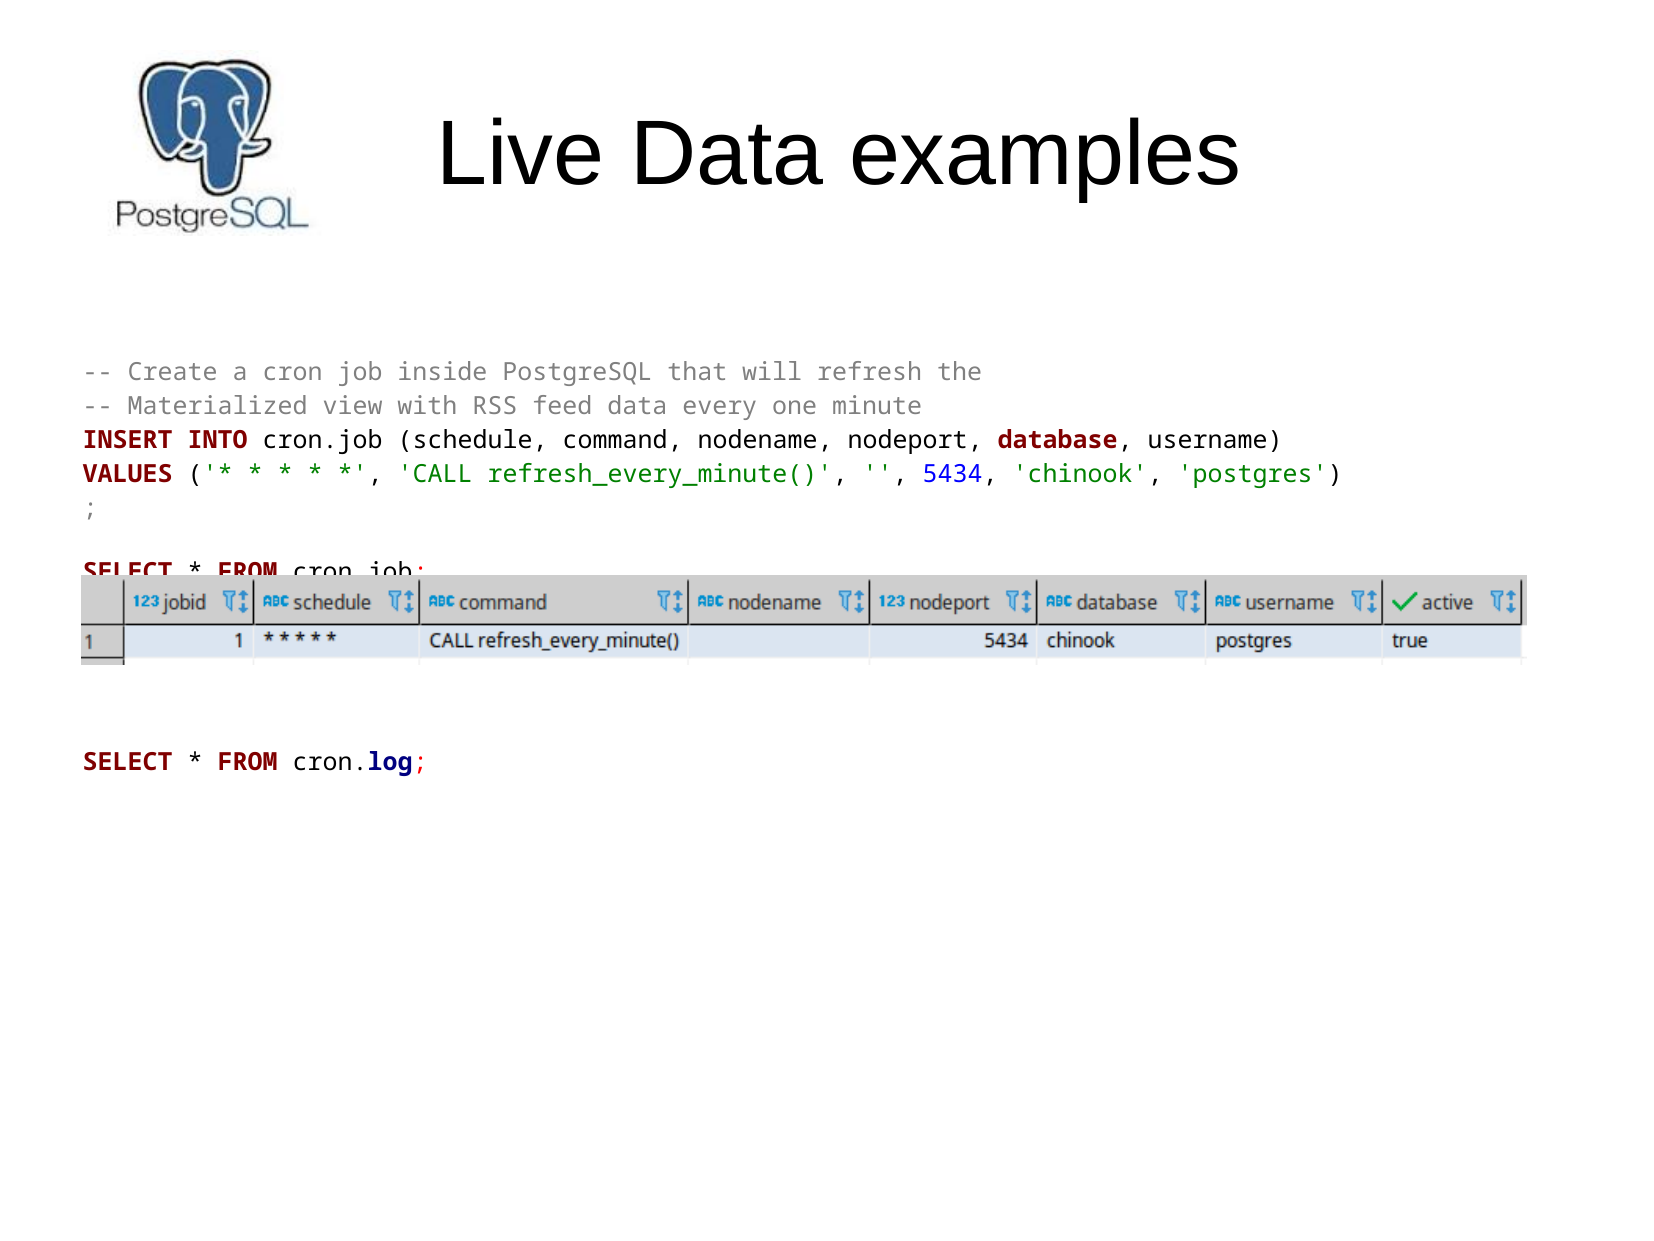

# Live Data examples
-- Create a cron job inside PostgreSQL that will refresh the
-- Materialized view with RSS feed data every one minute
INSERT INTO cron.job (schedule, command, nodename, nodeport, database, username)
VALUES ('* * * * *', 'CALL refresh_every_minute()', '', 5434, 'chinook', 'postgres')
;
SELECT * FROM cron.job;
SELECT * FROM cron.log;